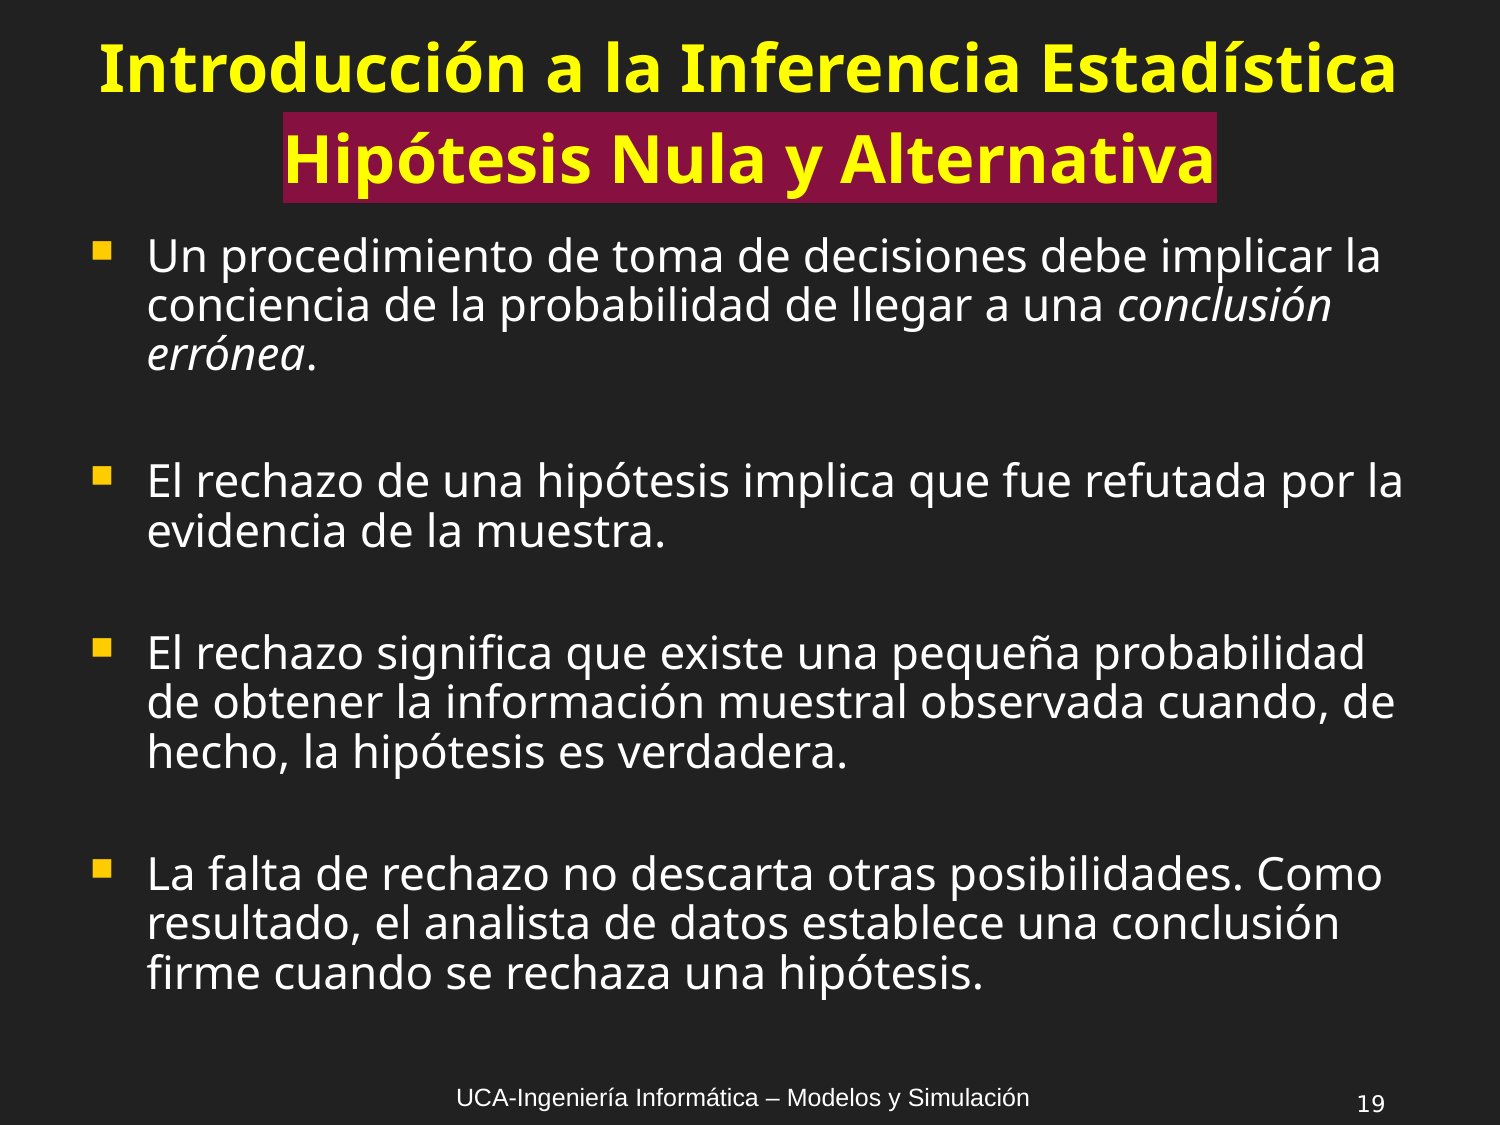

# Introducción a la Inferencia Estadística Hipótesis Nula y Alternativa
Un procedimiento de toma de decisiones debe implicar la conciencia de la probabilidad de llegar a una conclusión errónea.
El rechazo de una hipótesis implica que fue refutada por la evidencia de la muestra.
El rechazo significa que existe una pequeña probabilidad de obtener la información muestral observada cuando, de hecho, la hipótesis es verdadera.
La falta de rechazo no descarta otras posibilidades. Como resultado, el analista de datos establece una conclusión firme cuando se rechaza una hipótesis.